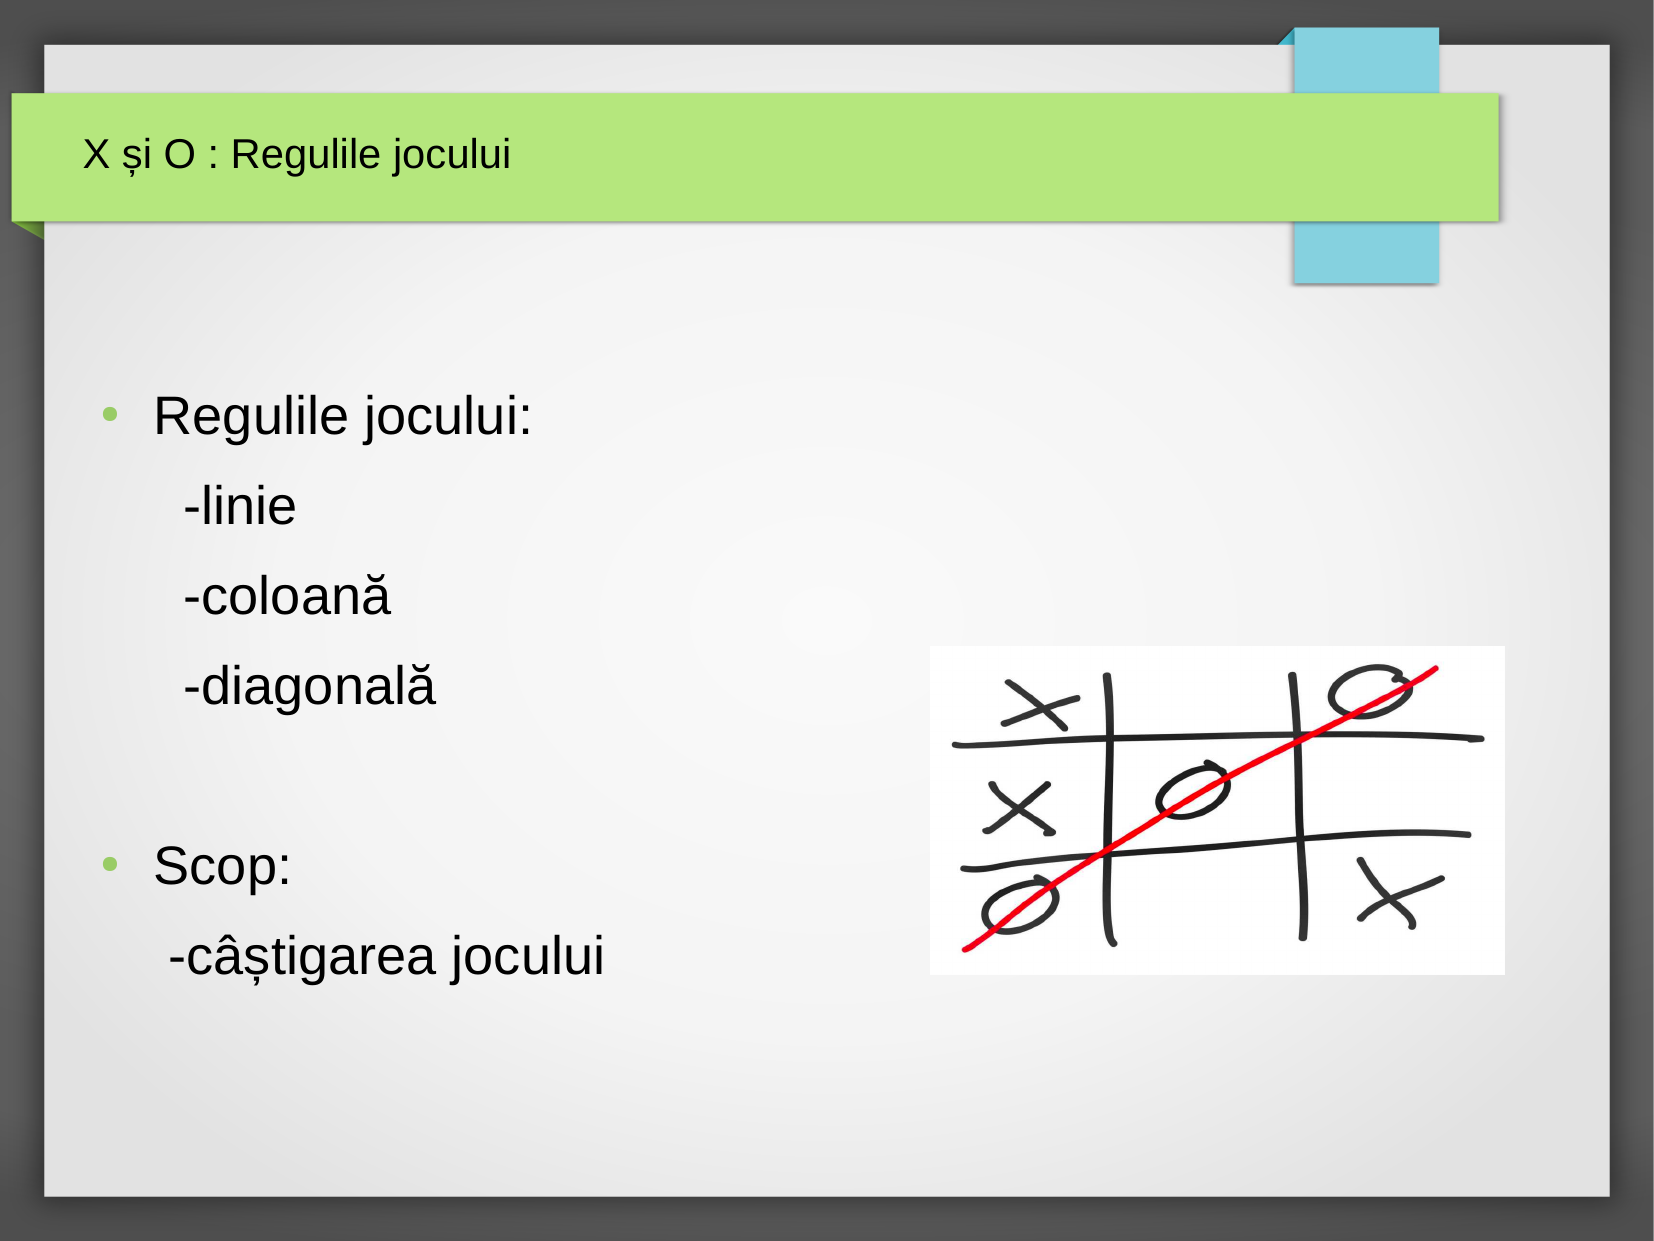

# X și O : Regulile jocului
Regulile jocului:
 -linie
 -coloană
 -diagonală
Scop:
 -câștigarea jocului